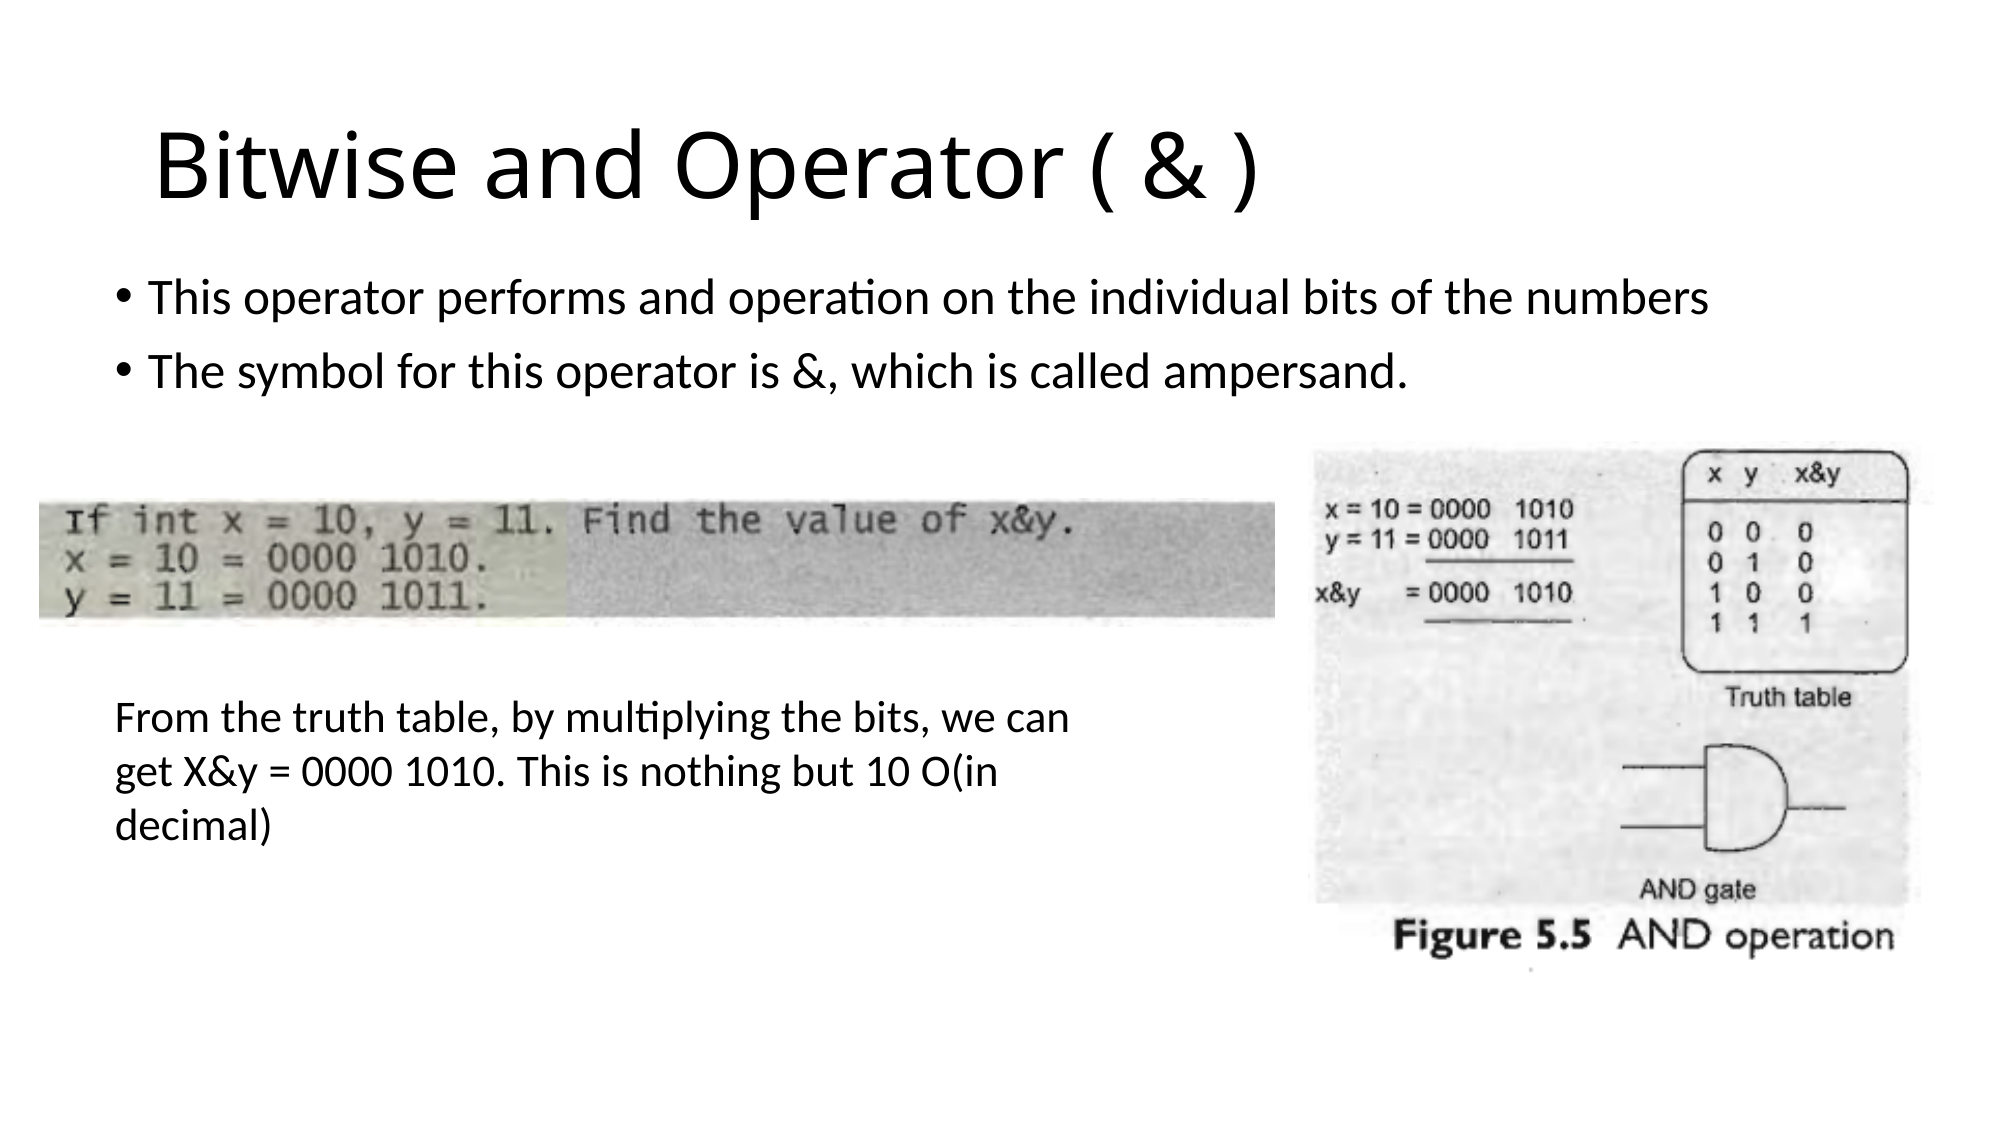

# Bitwise and Operator ( & )
This operator performs and operation on the individual bits of the numbers
The symbol for this operator is &, which is called ampersand.
From the truth table, by multiplying the bits, we can get X&y = 0000 1010. This is nothing but 10 O(in decimal)